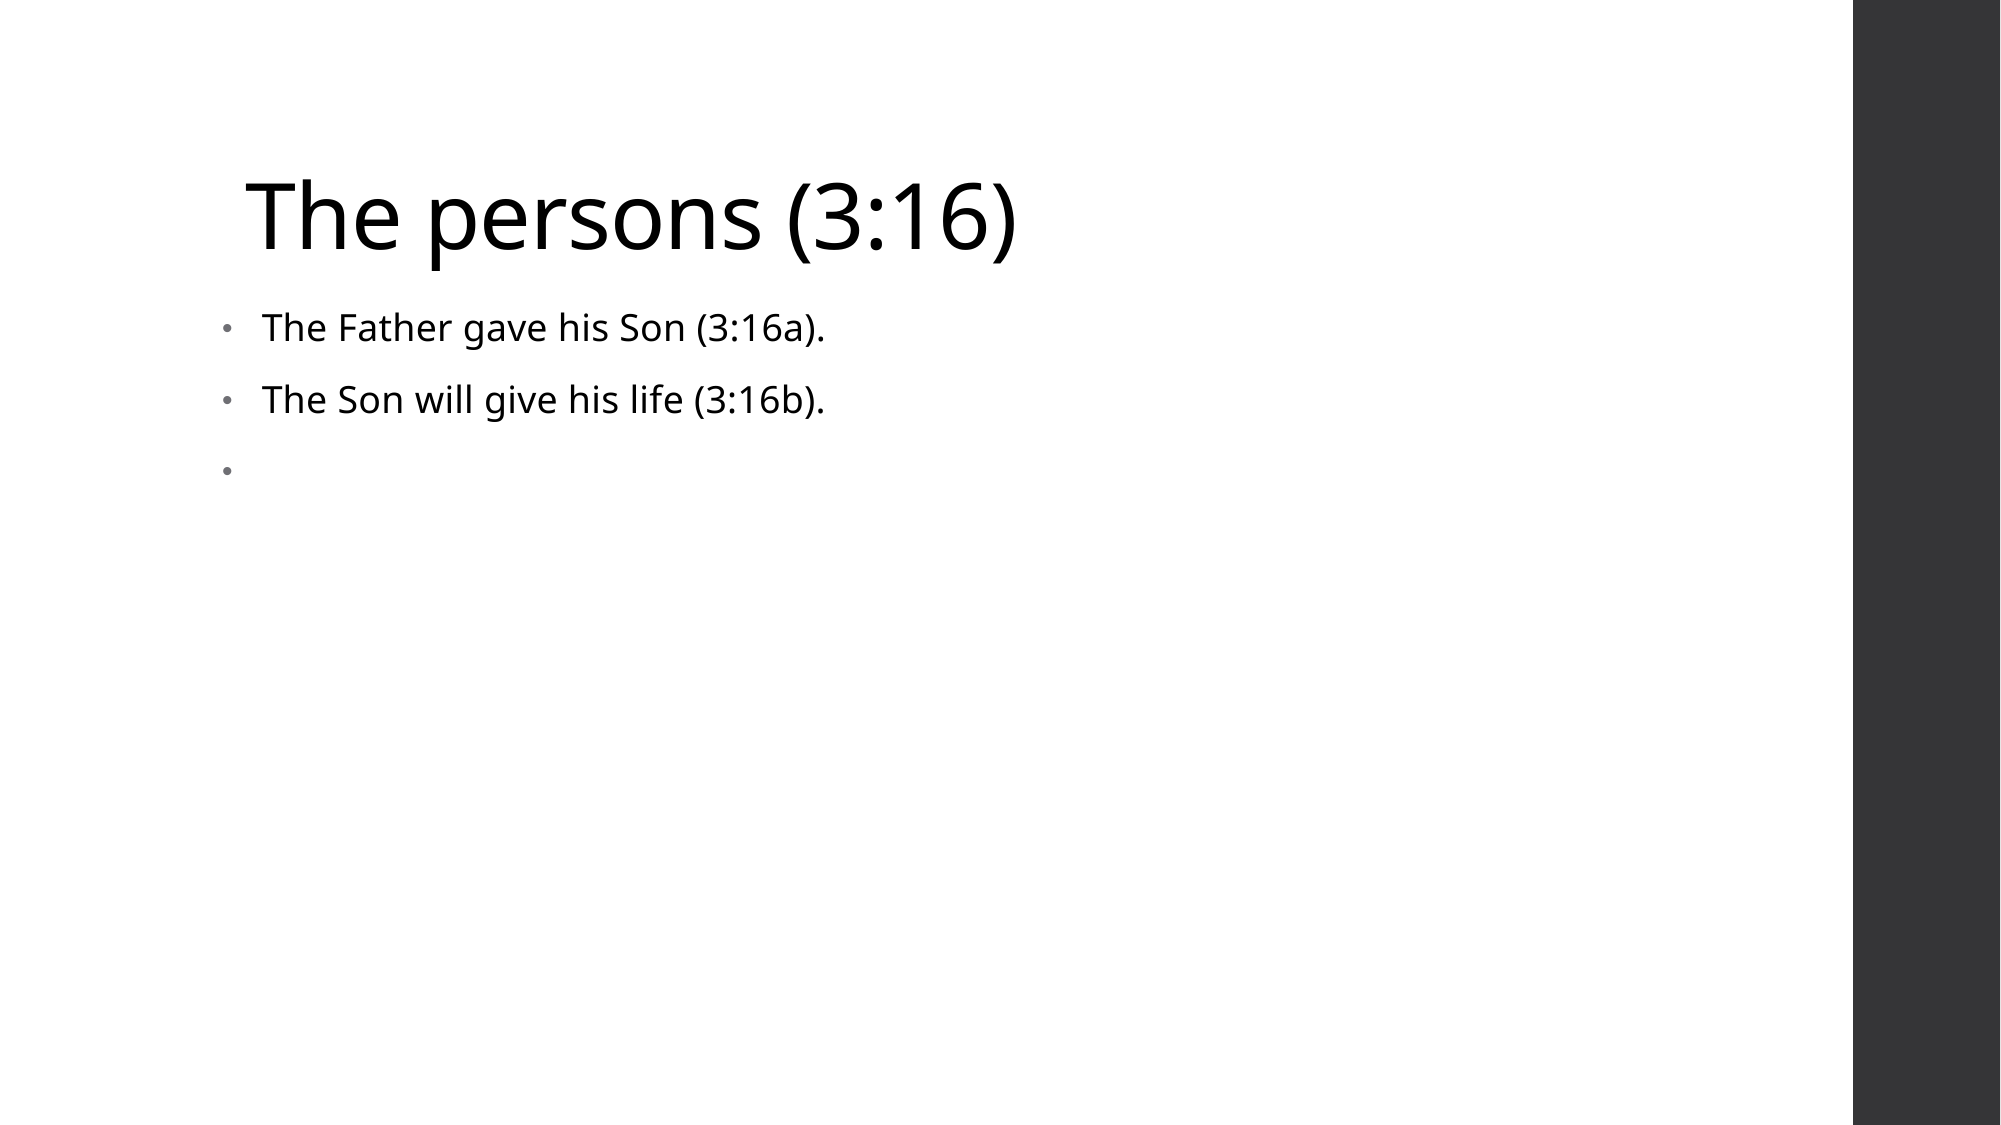

# The persons (3:16)
 The Father gave his Son (3:16a).
 The Son will give his life (3:16b).